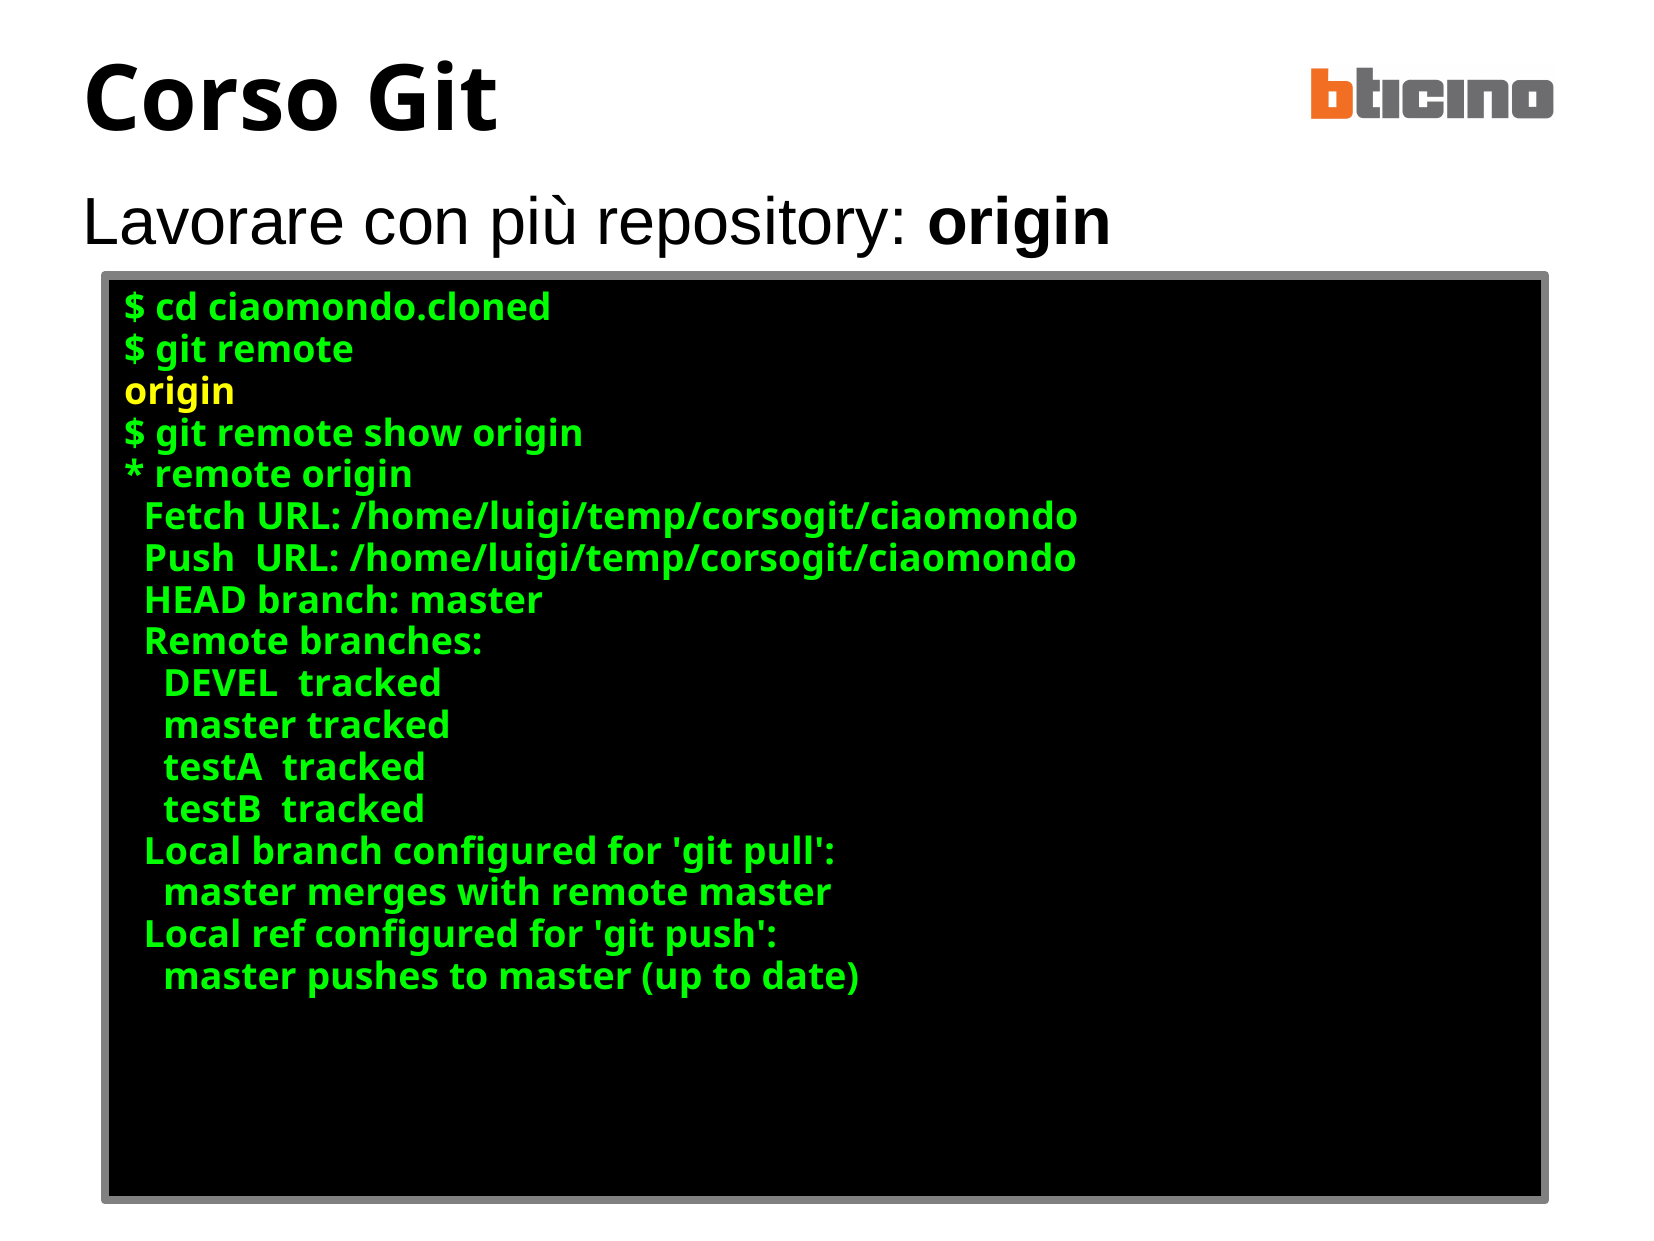

# Corso Git
Lavorare con più repository: origin
$ cd ciaomondo.cloned
$ git remote
origin
$ git remote show origin
* remote origin
 Fetch URL: /home/luigi/temp/corsogit/ciaomondo
 Push URL: /home/luigi/temp/corsogit/ciaomondo
 HEAD branch: master
 Remote branches:
 DEVEL tracked
 master tracked
 testA tracked
 testB tracked
 Local branch configured for 'git pull':
 master merges with remote master
 Local ref configured for 'git push':
 master pushes to master (up to date)